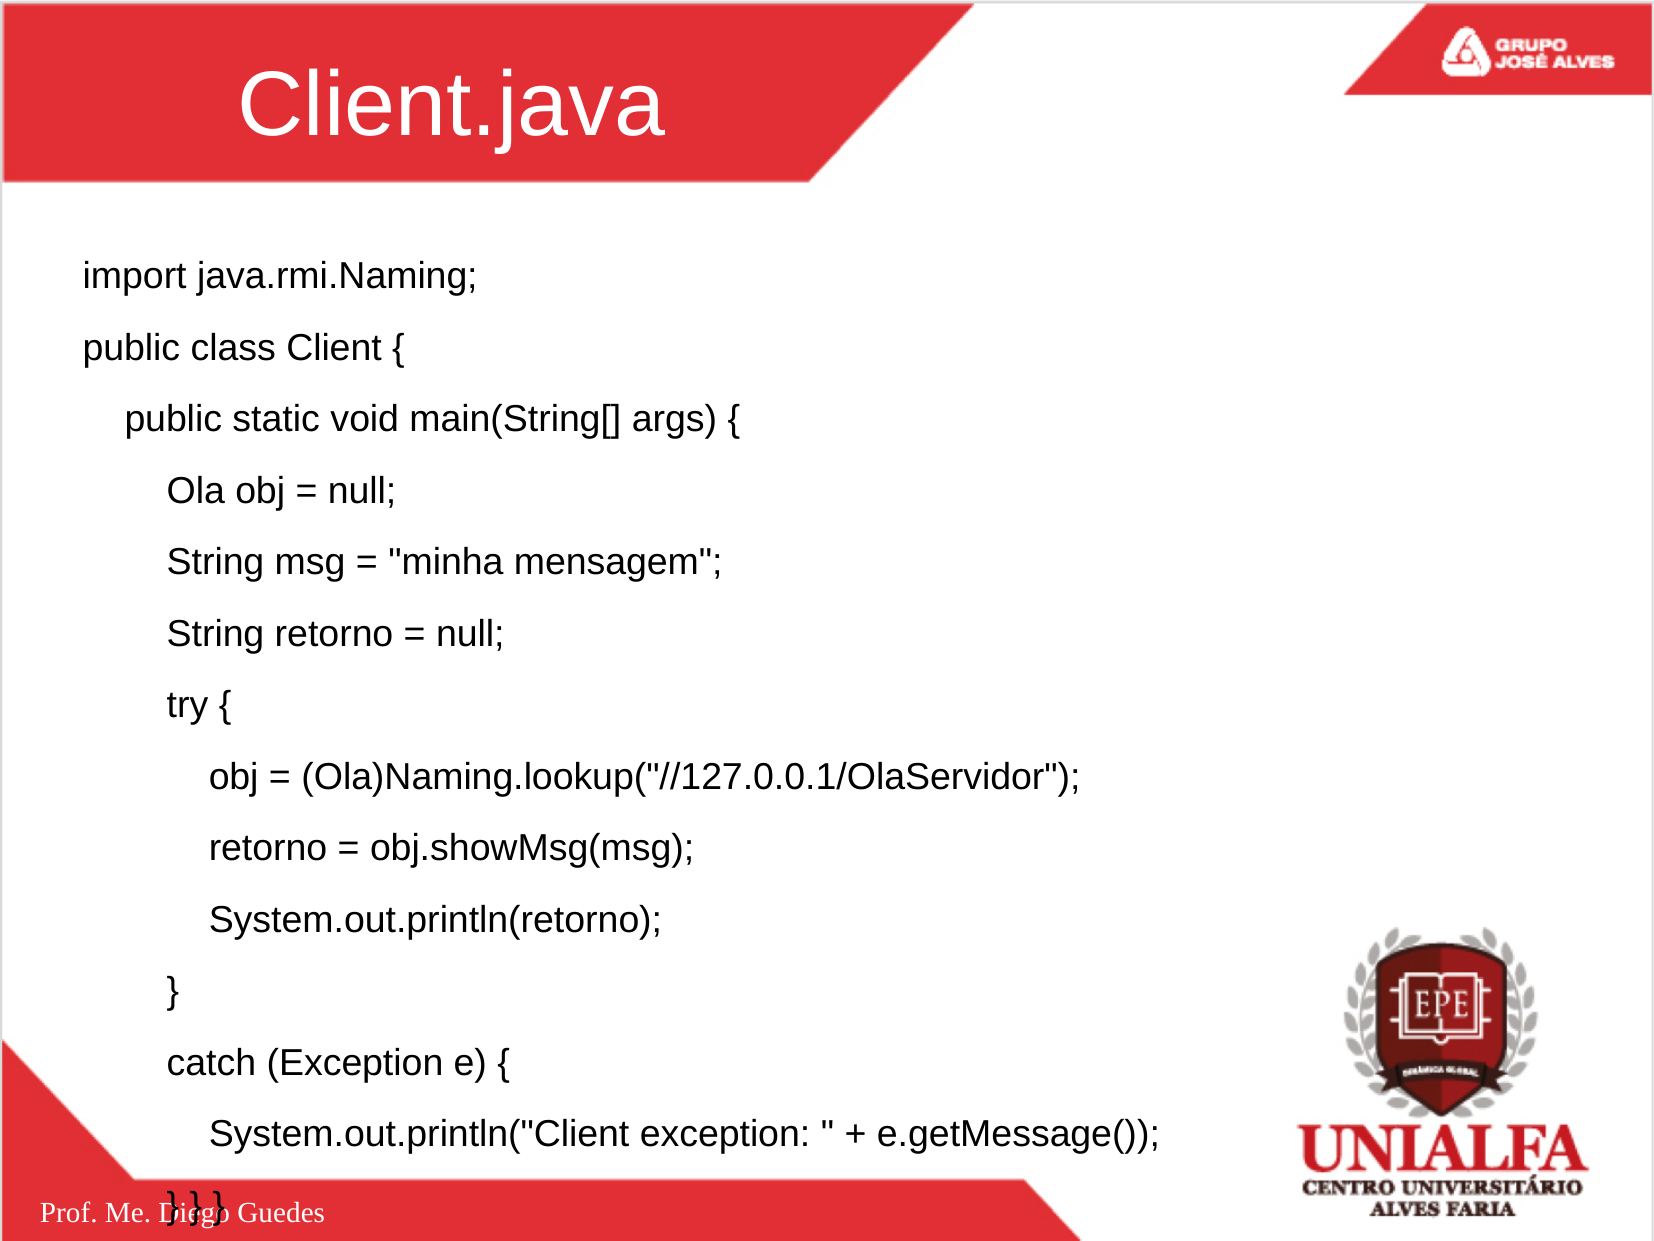

# Client.java
import java.rmi.Naming;
public class Client {
 public static void main(String[] args) {
 Ola obj = null;
 String msg = "minha mensagem";
 String retorno = null;
 try {
 obj = (Ola)Naming.lookup("//127.0.0.1/OlaServidor");
 retorno = obj.showMsg(msg);
 System.out.println(retorno);
 }
 catch (Exception e) {
 System.out.println("Client exception: " + e.getMessage());
 } } }